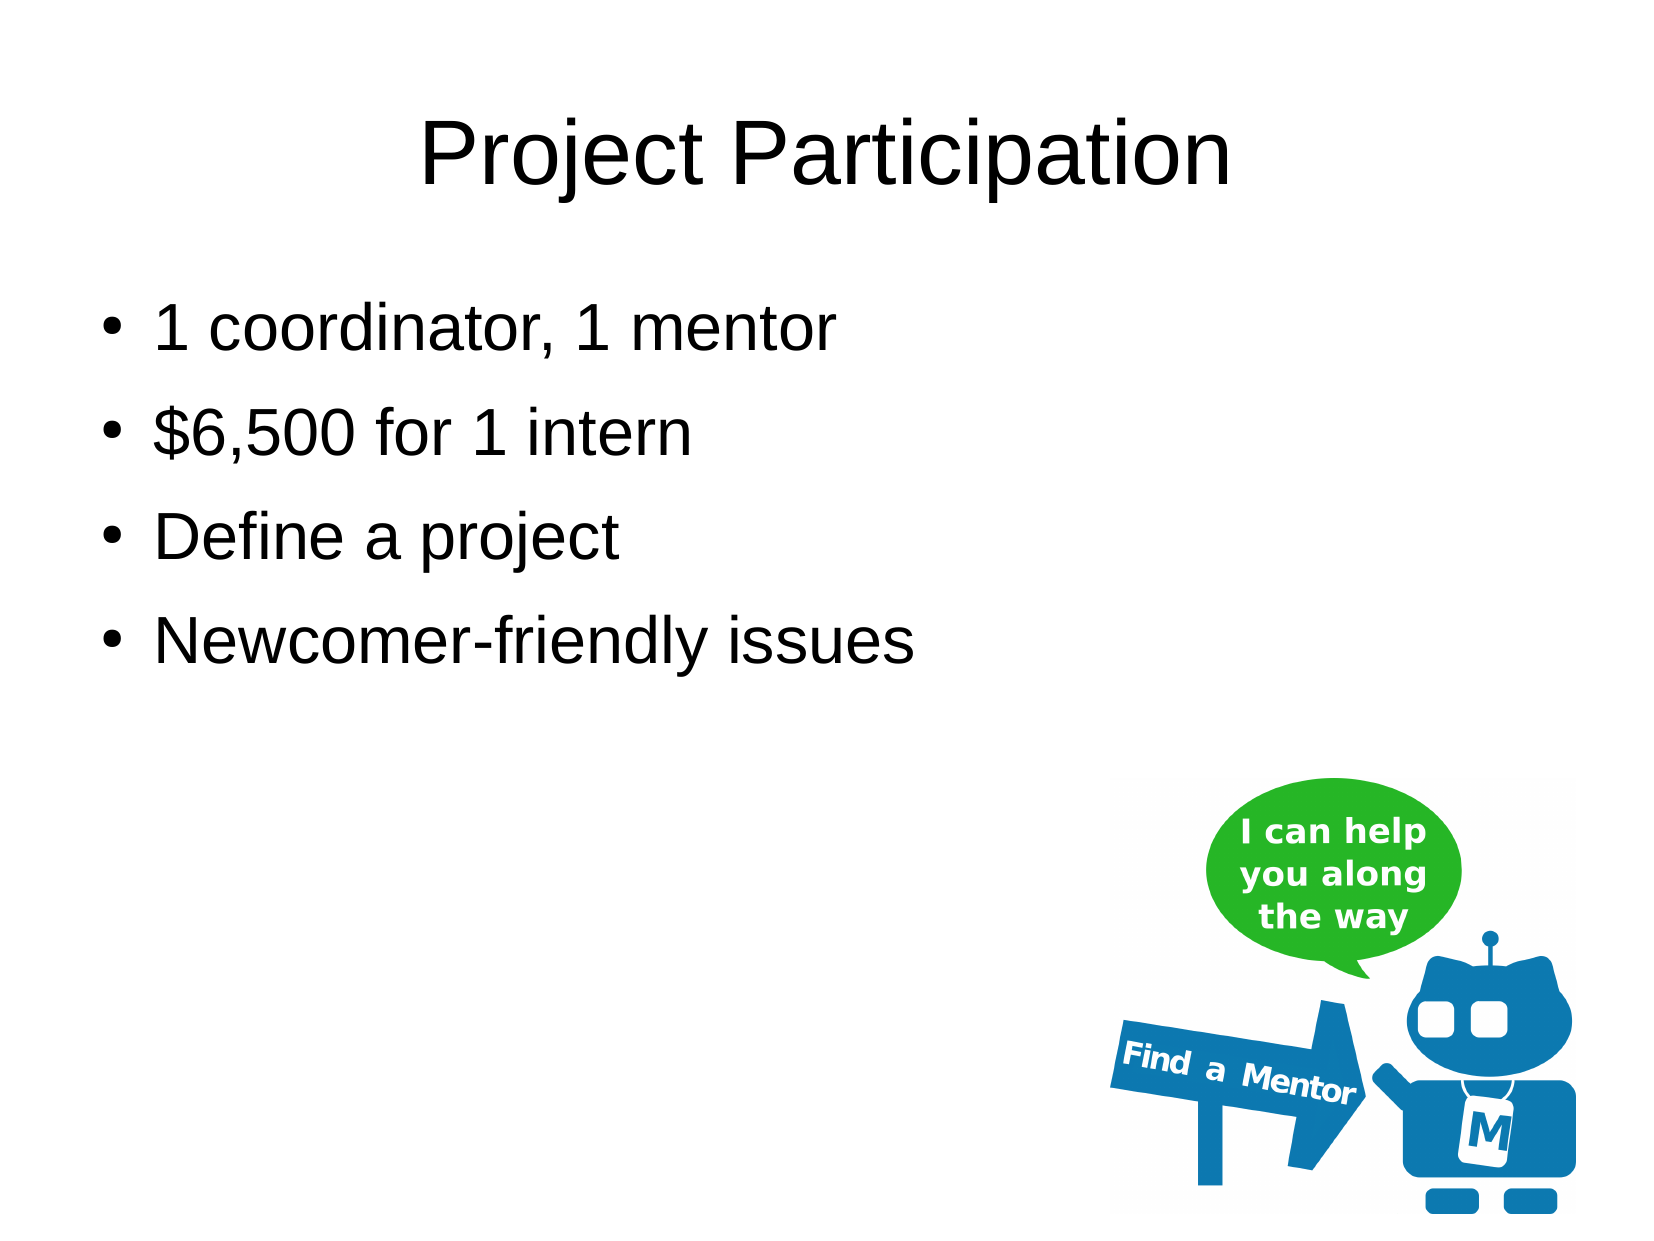

# Project Participation
1 coordinator, 1 mentor
$6,500 for 1 intern
Define a project
Newcomer-friendly issues